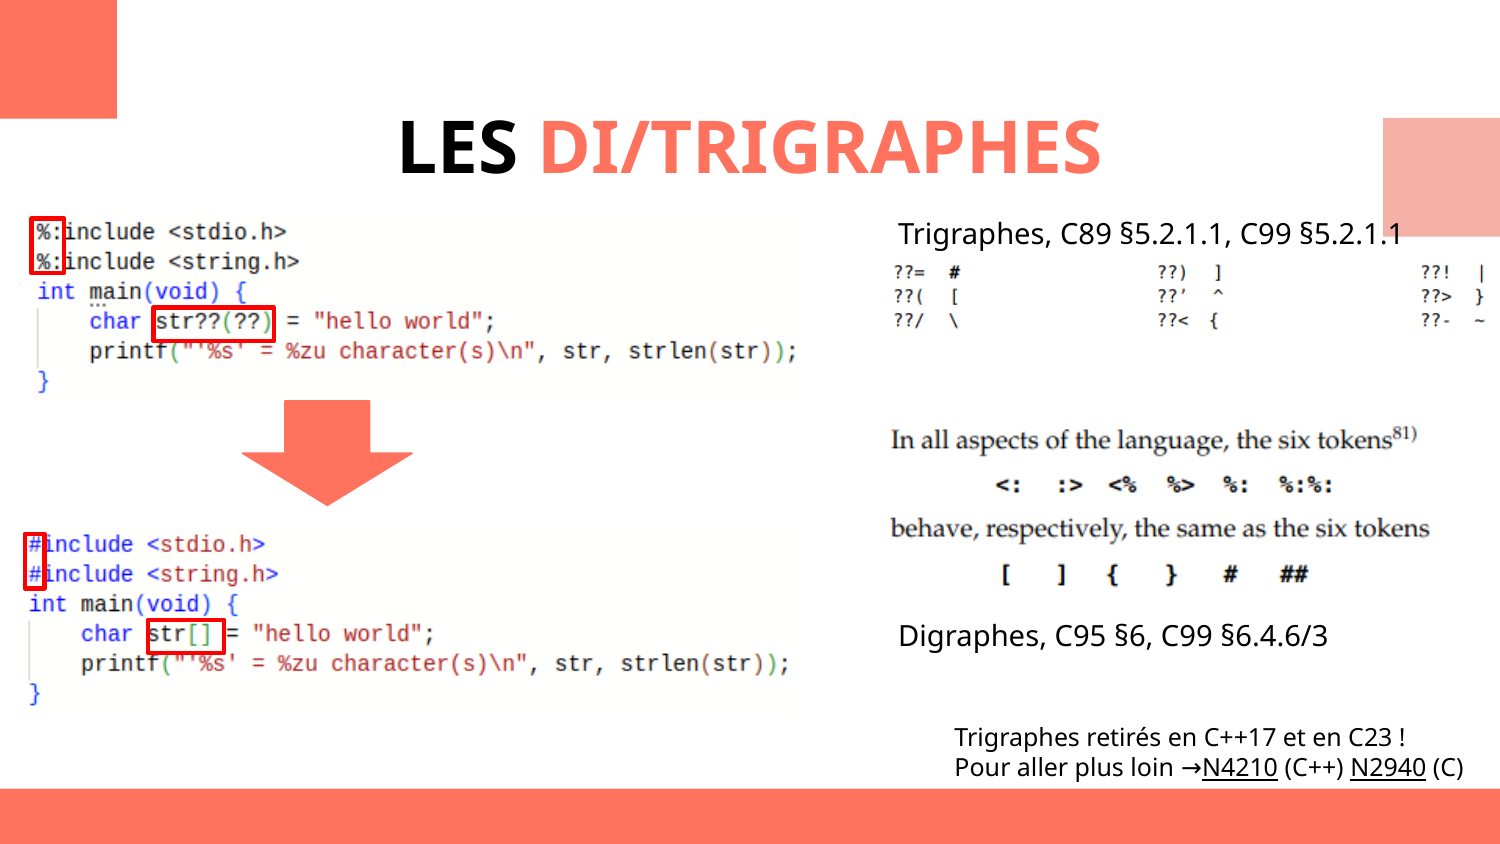

# LES DI/TRIGRAPHES
Trigraphes, C89 §5.2.1.1, C99 §5.2.1.1
Digraphes, C95 §6, C99 §6.4.6/3
Trigraphes retirés en C++17 et en C23 !
Pour aller plus loin →N4210 (C++) N2940 (C)